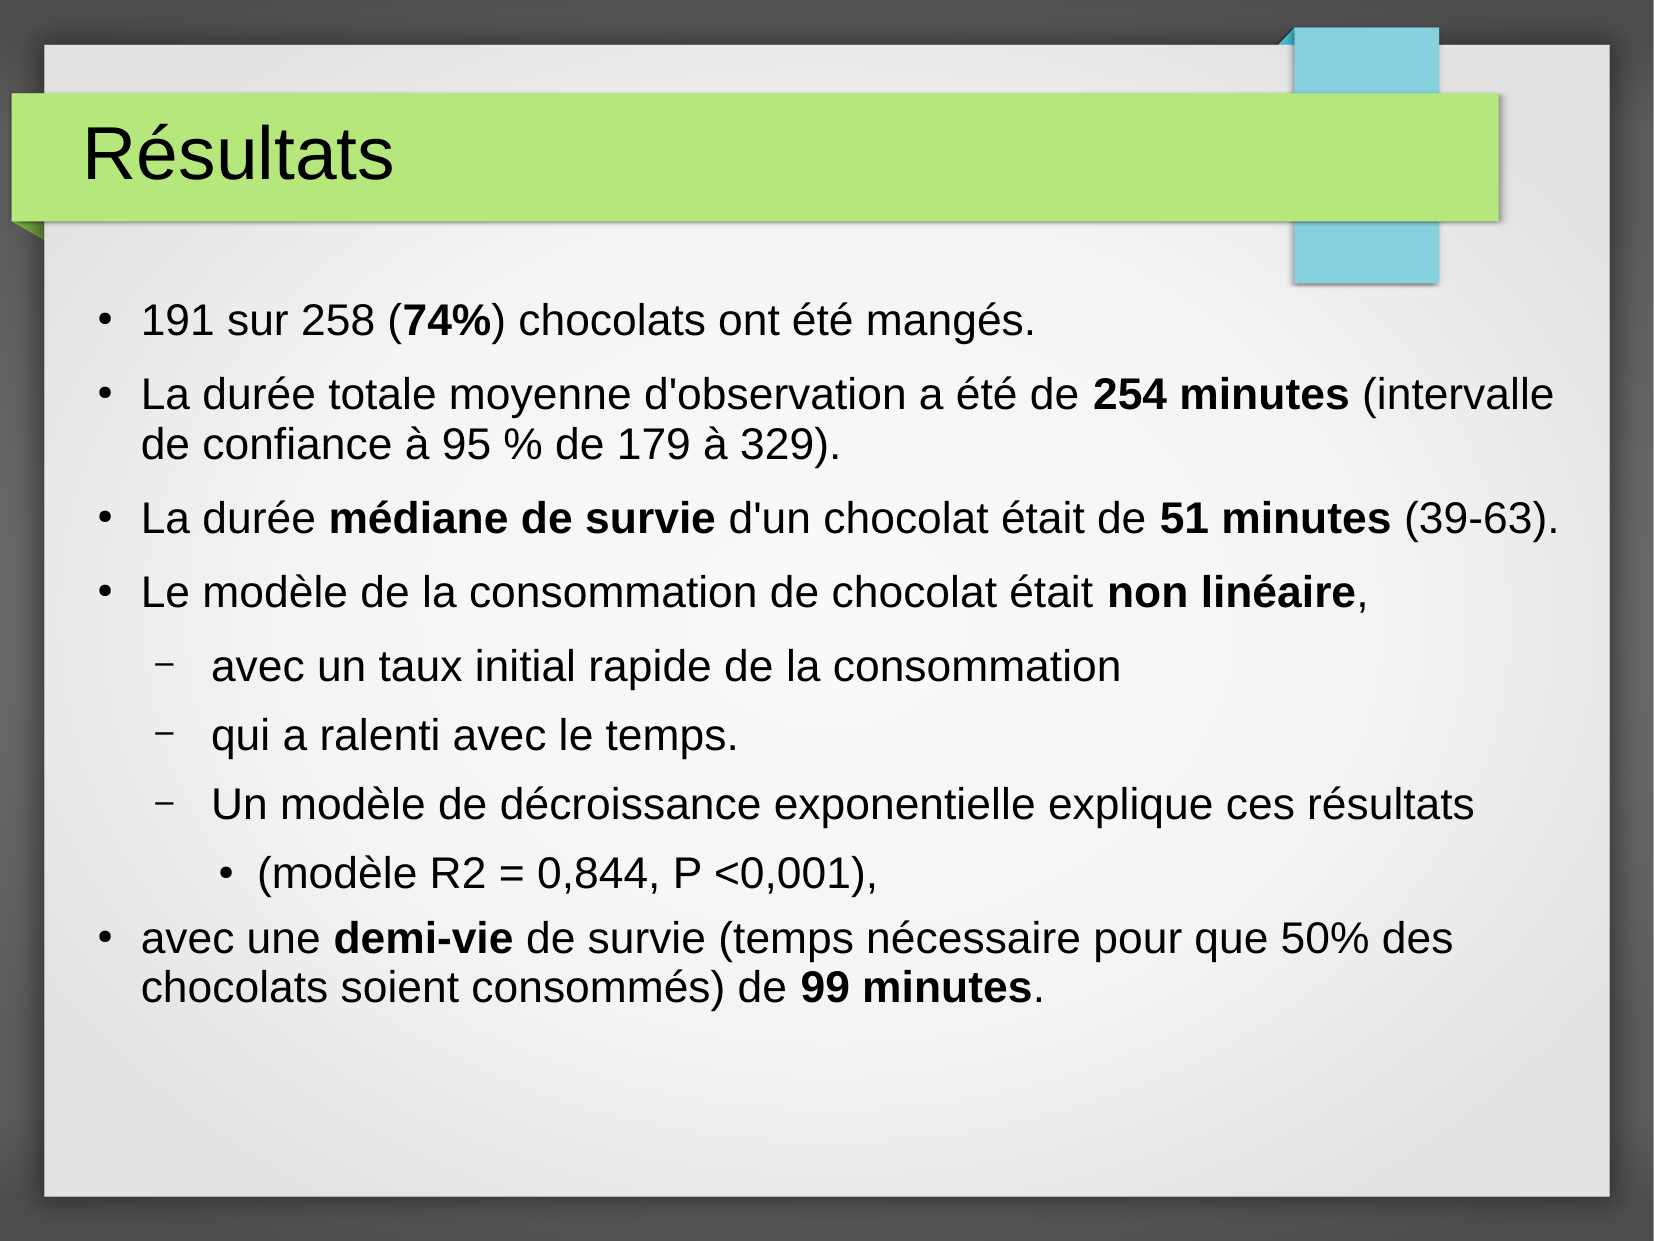

# Résultats
191 sur 258 (74%) chocolats ont été mangés.
La durée totale moyenne d'observation a été de 254 minutes (intervalle de confiance à 95 % de 179 à 329).
La durée médiane de survie d'un chocolat était de 51 minutes (39-63).
Le modèle de la consommation de chocolat était non linéaire,
 avec un taux initial rapide de la consommation
 qui a ralenti avec le temps.
 Un modèle de décroissance exponentielle explique ces résultats
(modèle R2 = 0,844, P <0,001),
avec une demi-vie de survie (temps nécessaire pour que 50% des chocolats soient consommés) de 99 minutes.